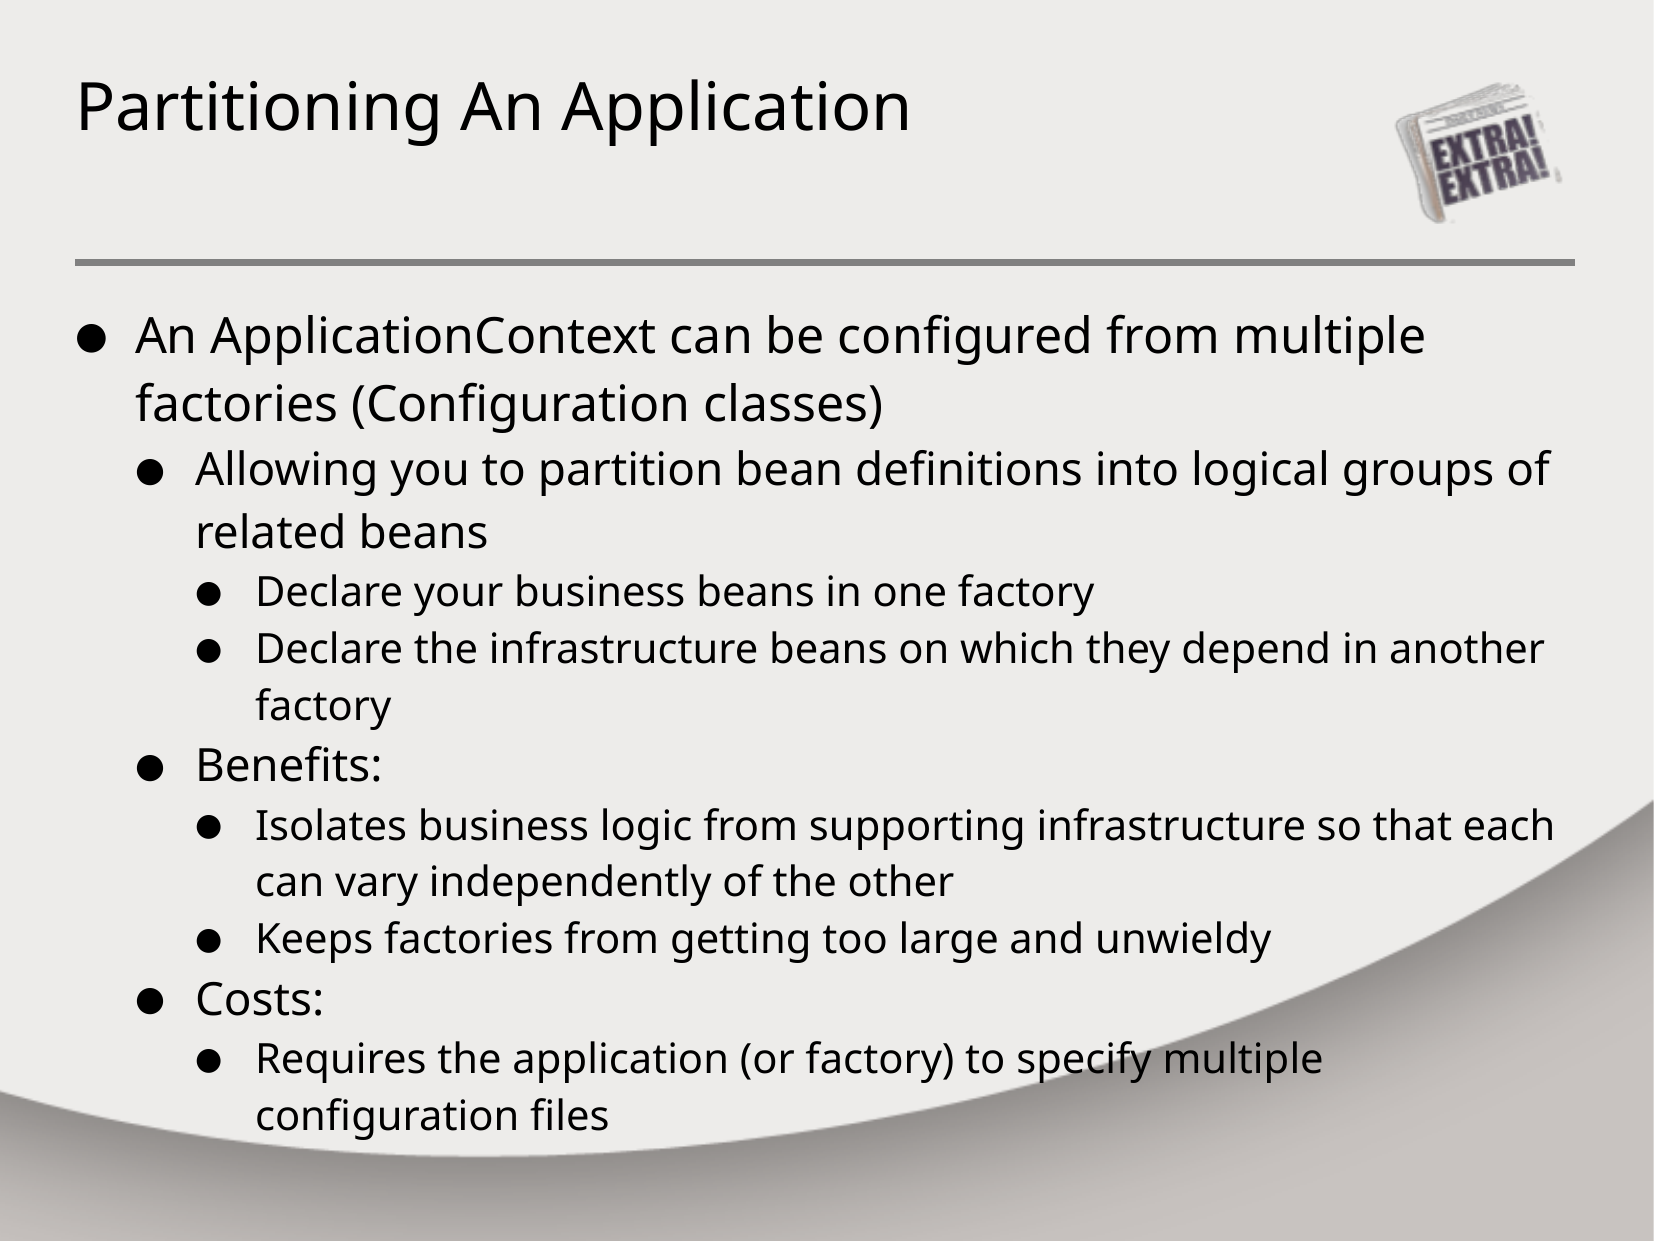

# Partitioning An Application
An ApplicationContext can be configured from multiple factories (Configuration classes)
Allowing you to partition bean definitions into logical groups of related beans
Declare your business beans in one factory
Declare the infrastructure beans on which they depend in another factory
Benefits:
Isolates business logic from supporting infrastructure so that each can vary independently of the other
Keeps factories from getting too large and unwieldy
Costs:
Requires the application (or factory) to specify multiple configuration files